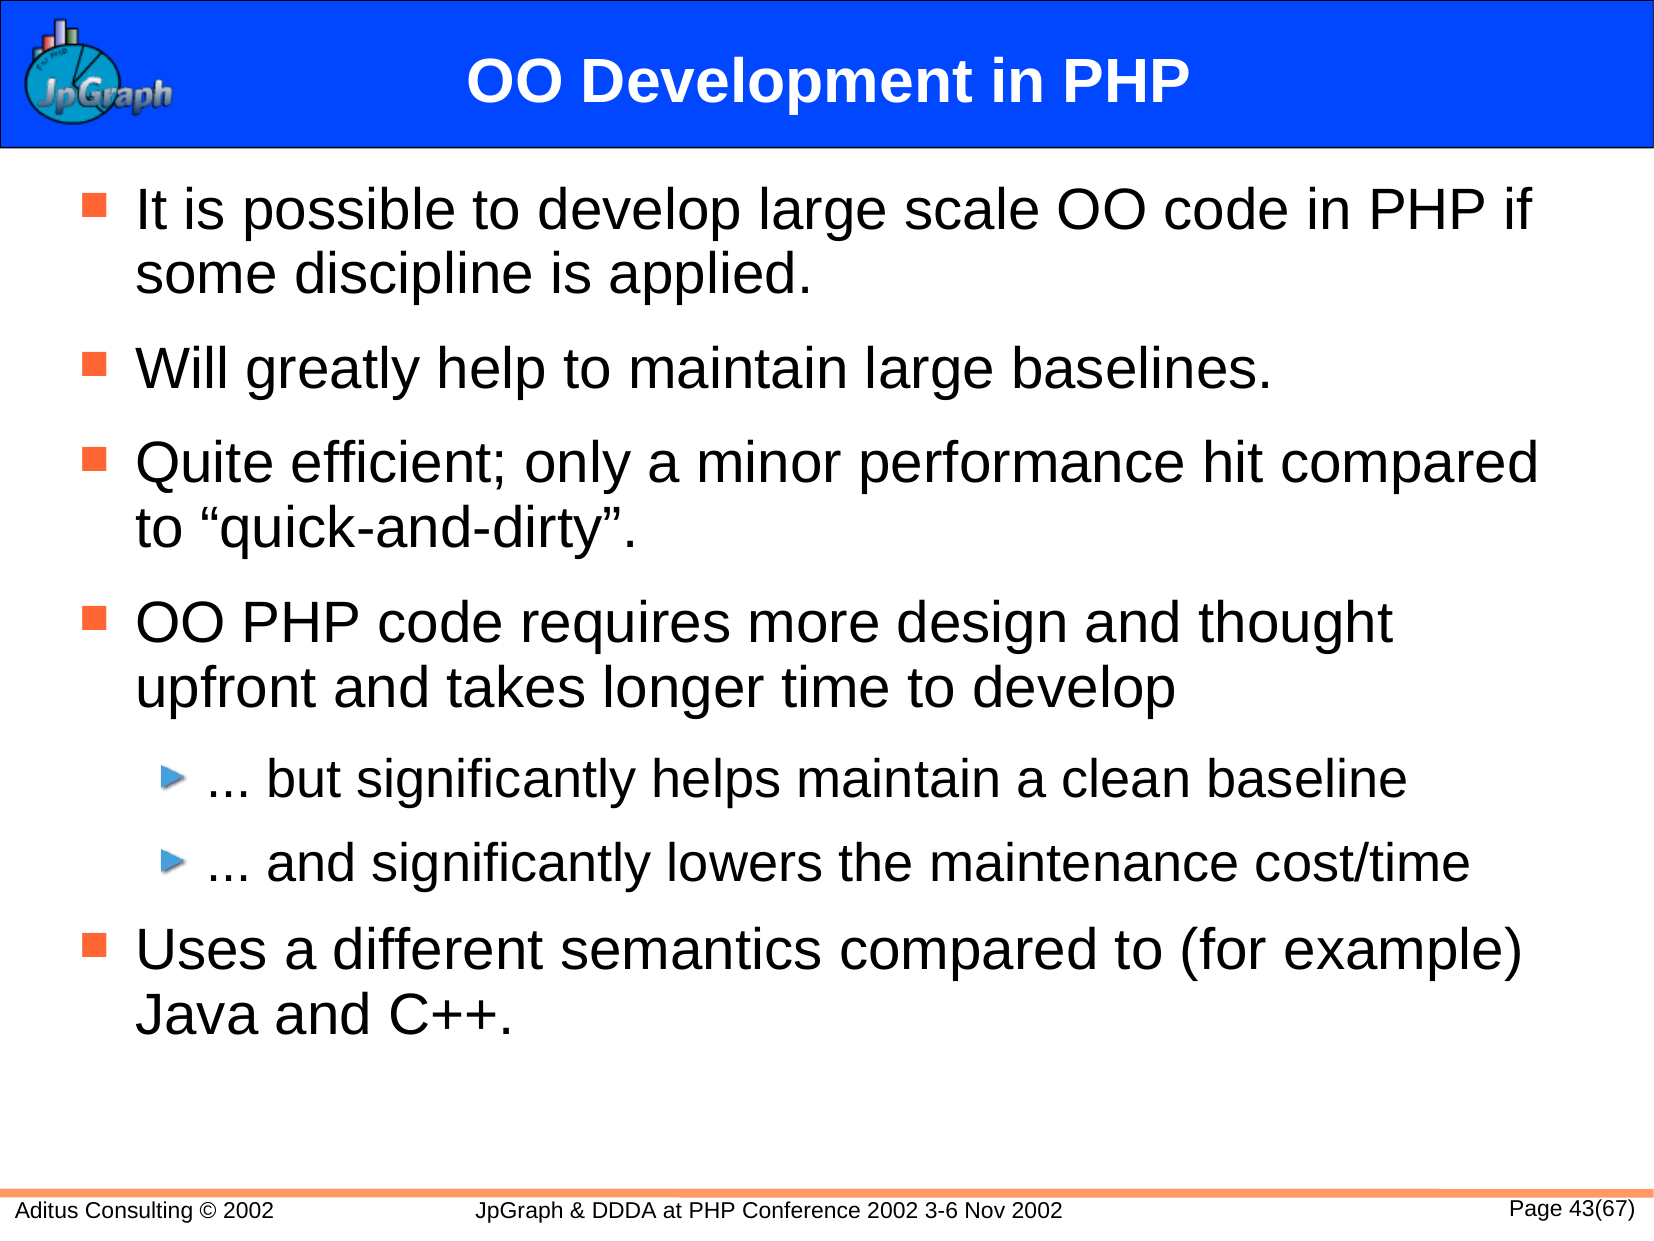

# OO Development in PHP
It is possible to develop large scale OO code in PHP if some discipline is applied.
Will greatly help to maintain large baselines.
Quite efficient; only a minor performance hit compared to “quick-and-dirty”.
OO PHP code requires more design and thought upfront and takes longer time to develop
... but significantly helps maintain a clean baseline
... and significantly lowers the maintenance cost/time
Uses a different semantics compared to (for example) Java and C++.